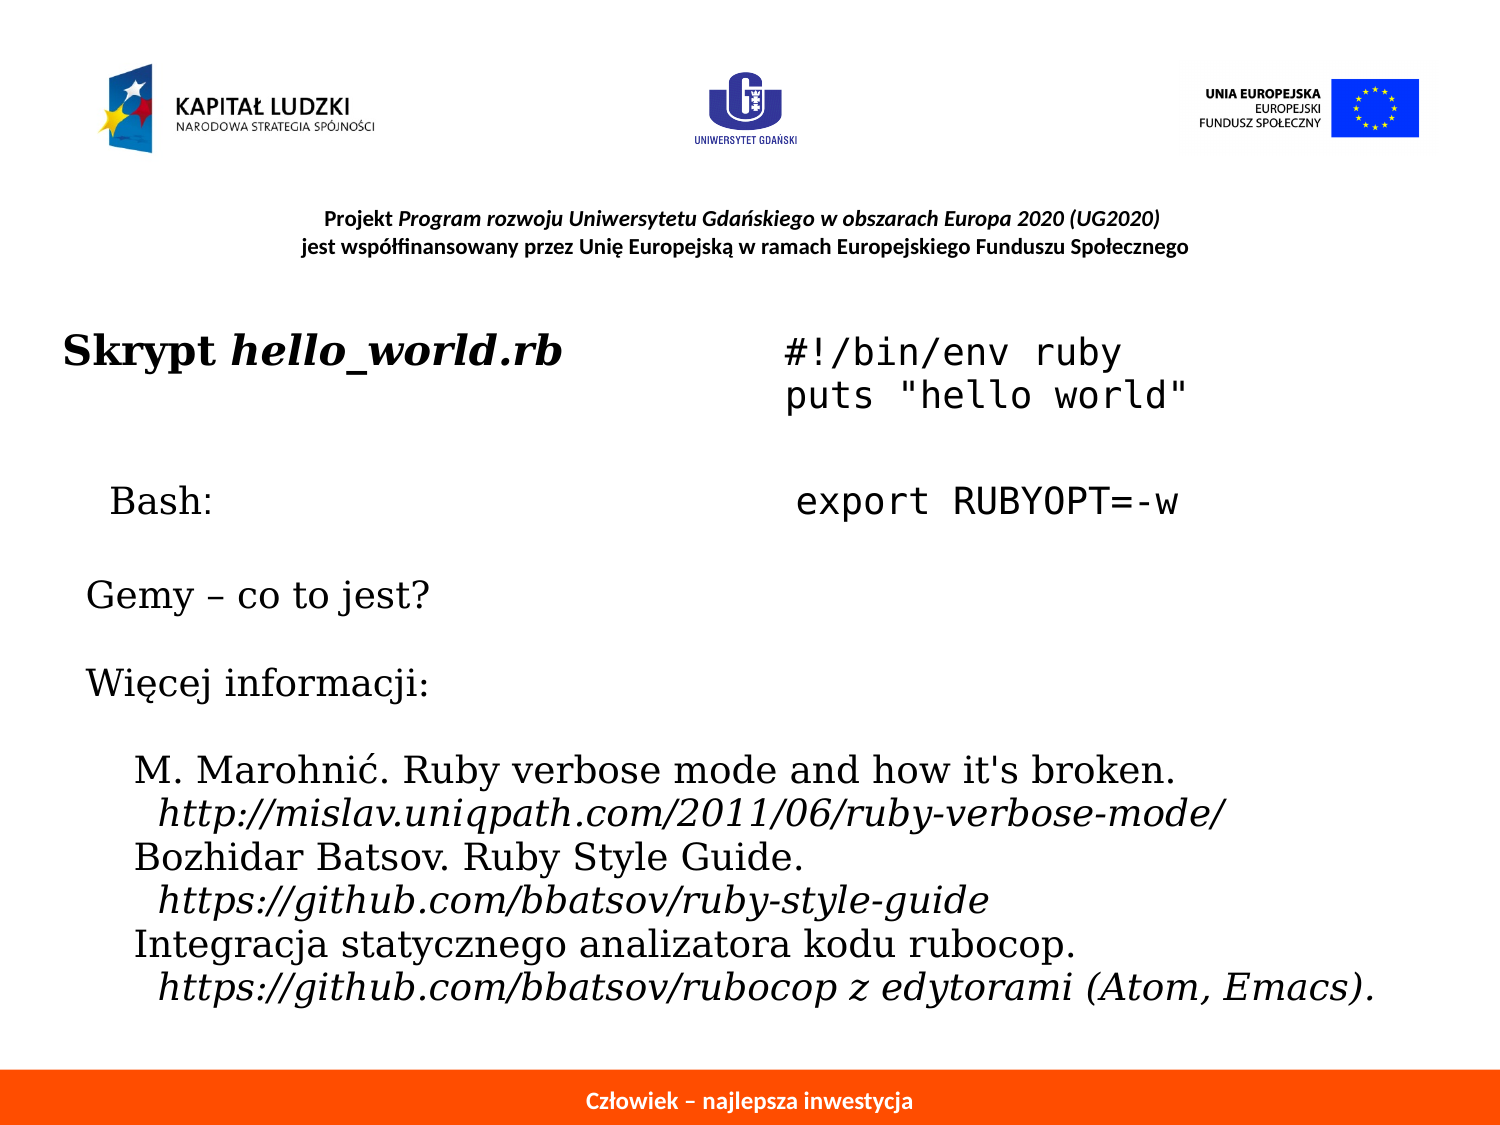

Projekt Program rozwoju Uniwersytetu Gdańskiego w obszarach Europa 2020 (UG2020)
jest współfinansowany przez Unię Europejską w ramach Europejskiego Funduszu Społecznego
Skrypt hello_world.rb
#!/bin/env ruby
puts "hello world"
Bash:
export RUBYOPT=-w
Gemy – co to jest?
Więcej informacji:
 M. Marohnić. Ruby verbose mode and how it's broken.
 http://mislav.uniqpath.com/2011/06/ruby-verbose-mode/
 Bozhidar Batsov. Ruby Style Guide.
 https://github.com/bbatsov/ruby-style-guide
 Integracja statycznego analizatora kodu rubocop.
 https://github.com/bbatsov/rubocop z edytorami (Atom, Emacs).
Człowiek – najlepsza inwestycja